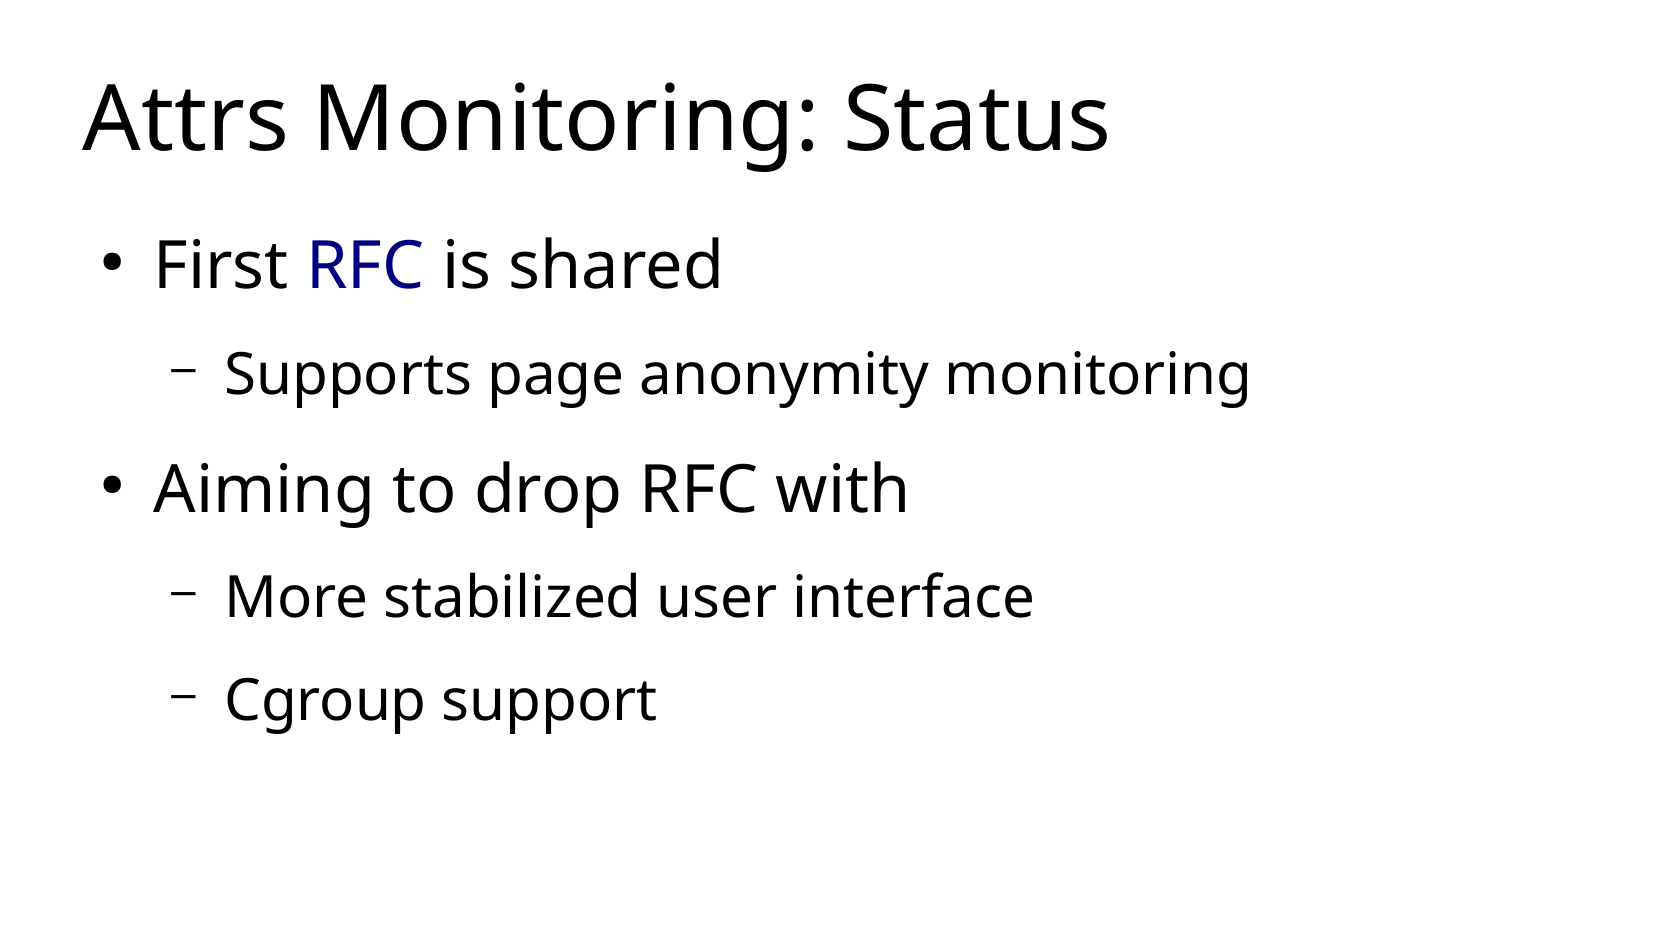

# Attrs Monitoring: Status
First RFC is shared
Supports page anonymity monitoring
Aiming to drop RFC with
More stabilized user interface
Cgroup support